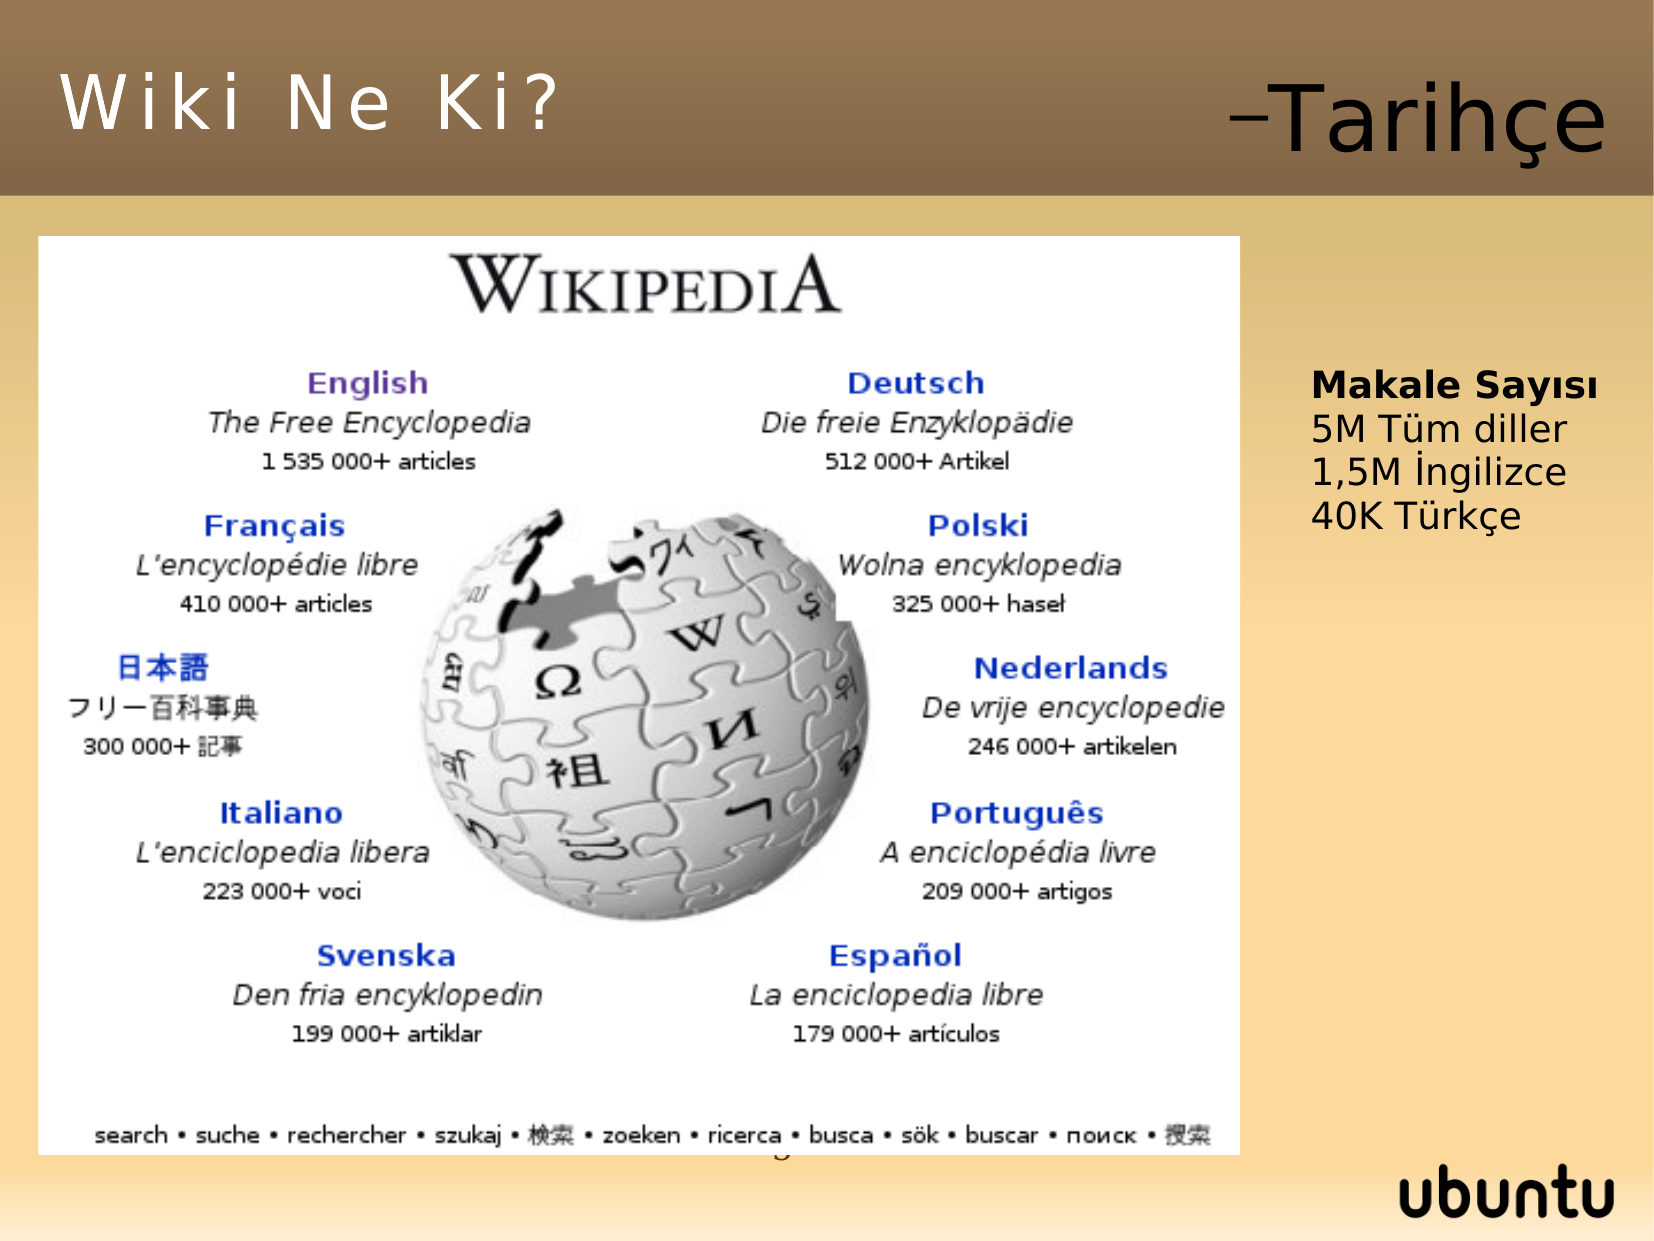

# Wiki
Wiki Ne Ki?
Tarihçe
Makale Sayısı
5M Tüm diller
1,5M İngilizce
40K Türkçe
5